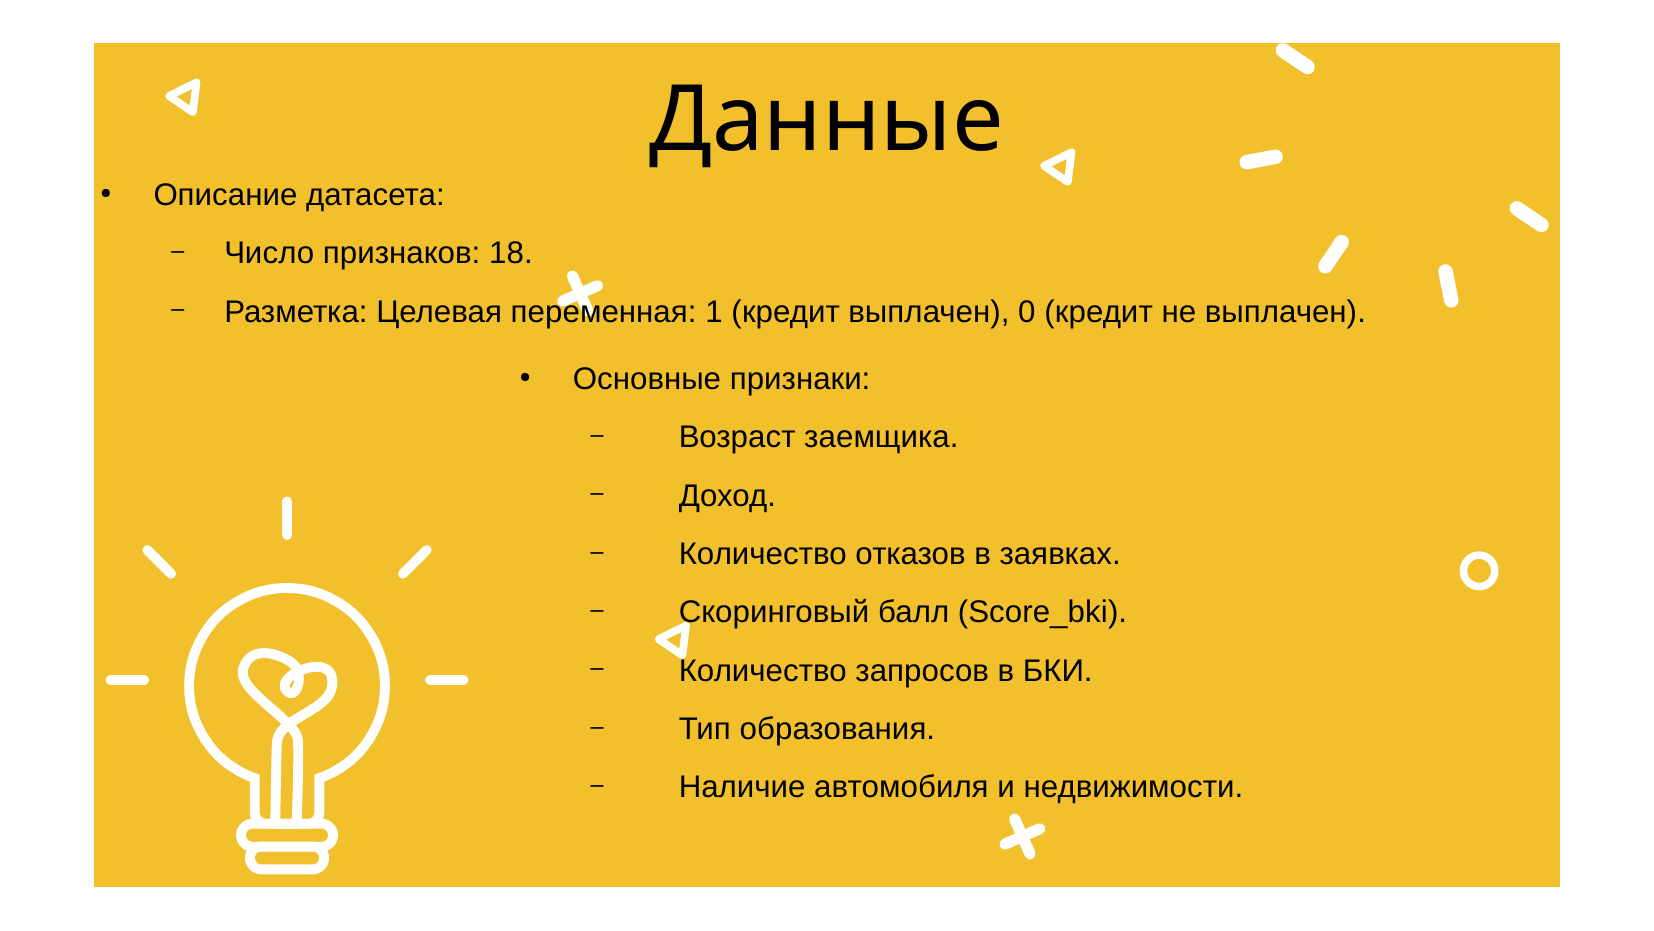

# Данные
Описание датасета:
Число признаков: 18.
Разметка: Целевая переменная: 1 (кредит выплачен), 0 (кредит не выплачен).
Основные признаки:
 Возраст заемщика.
 Доход.
 Количество отказов в заявках.
 Скоринговый балл (Score_bki).
 Количество запросов в БКИ.
 Тип образования.
 Наличие автомобиля и недвижимости.